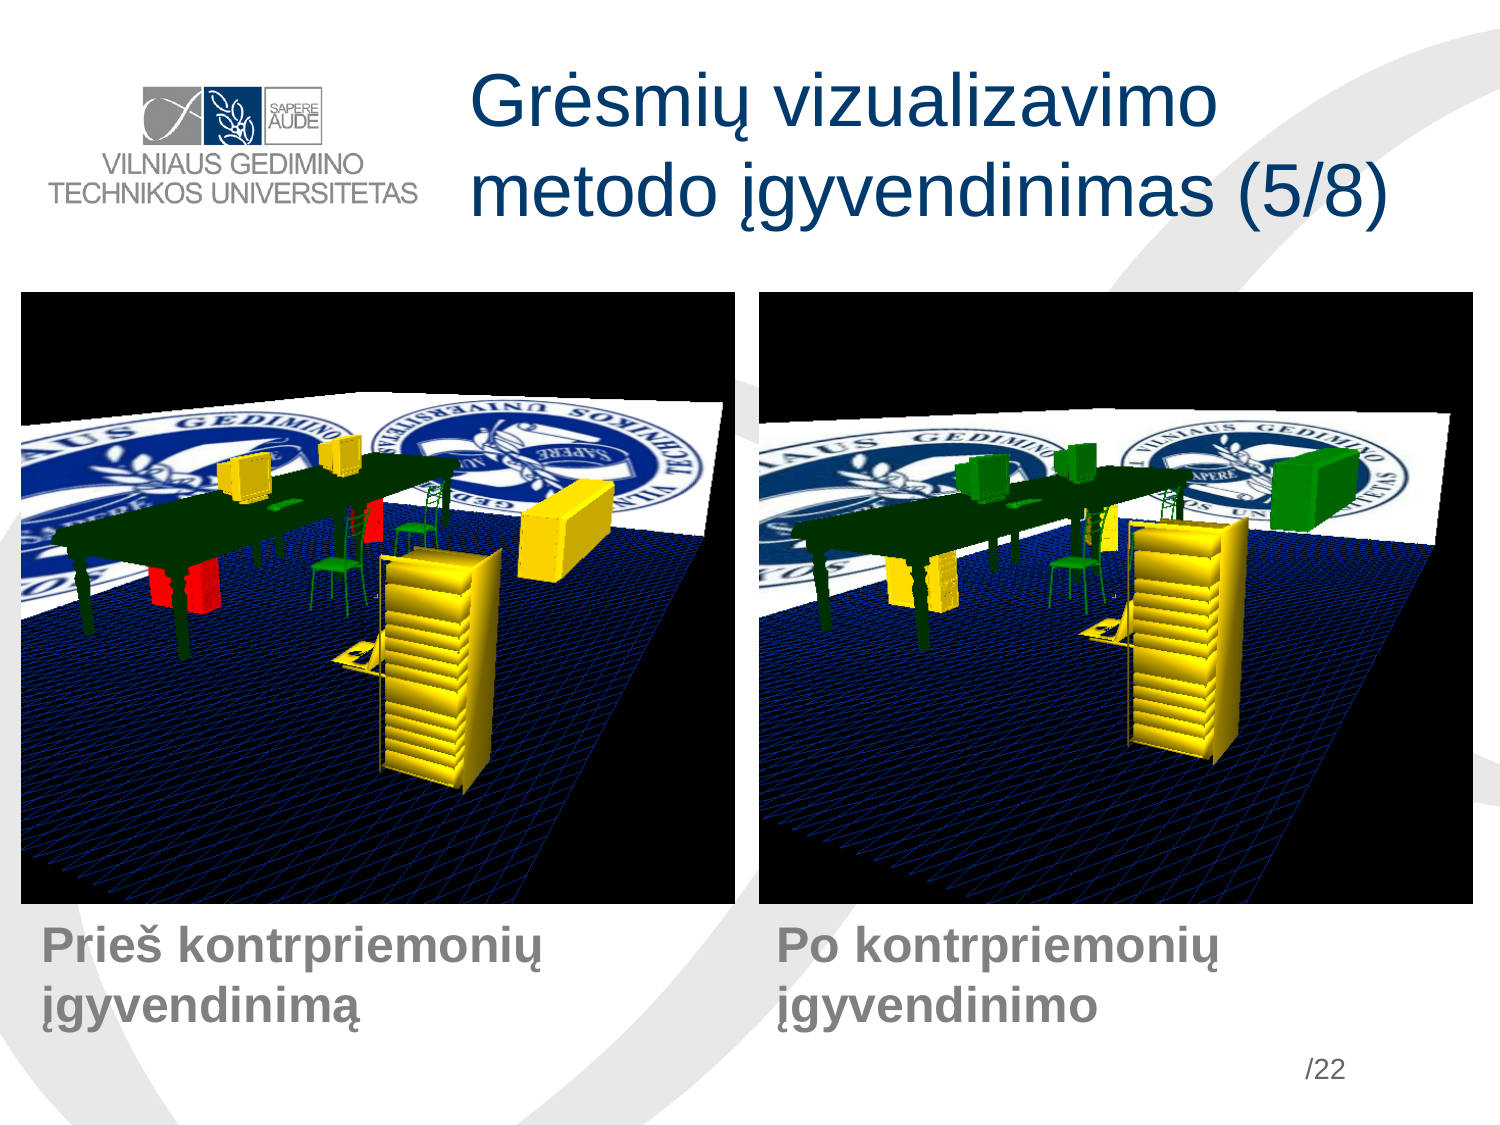

Grėsmių vizualizavimo metodo įgyvendinimas (5/8)
Prieš kontrpriemonių
įgyvendinimą
Po kontrpriemonių
įgyvendinimo
/22